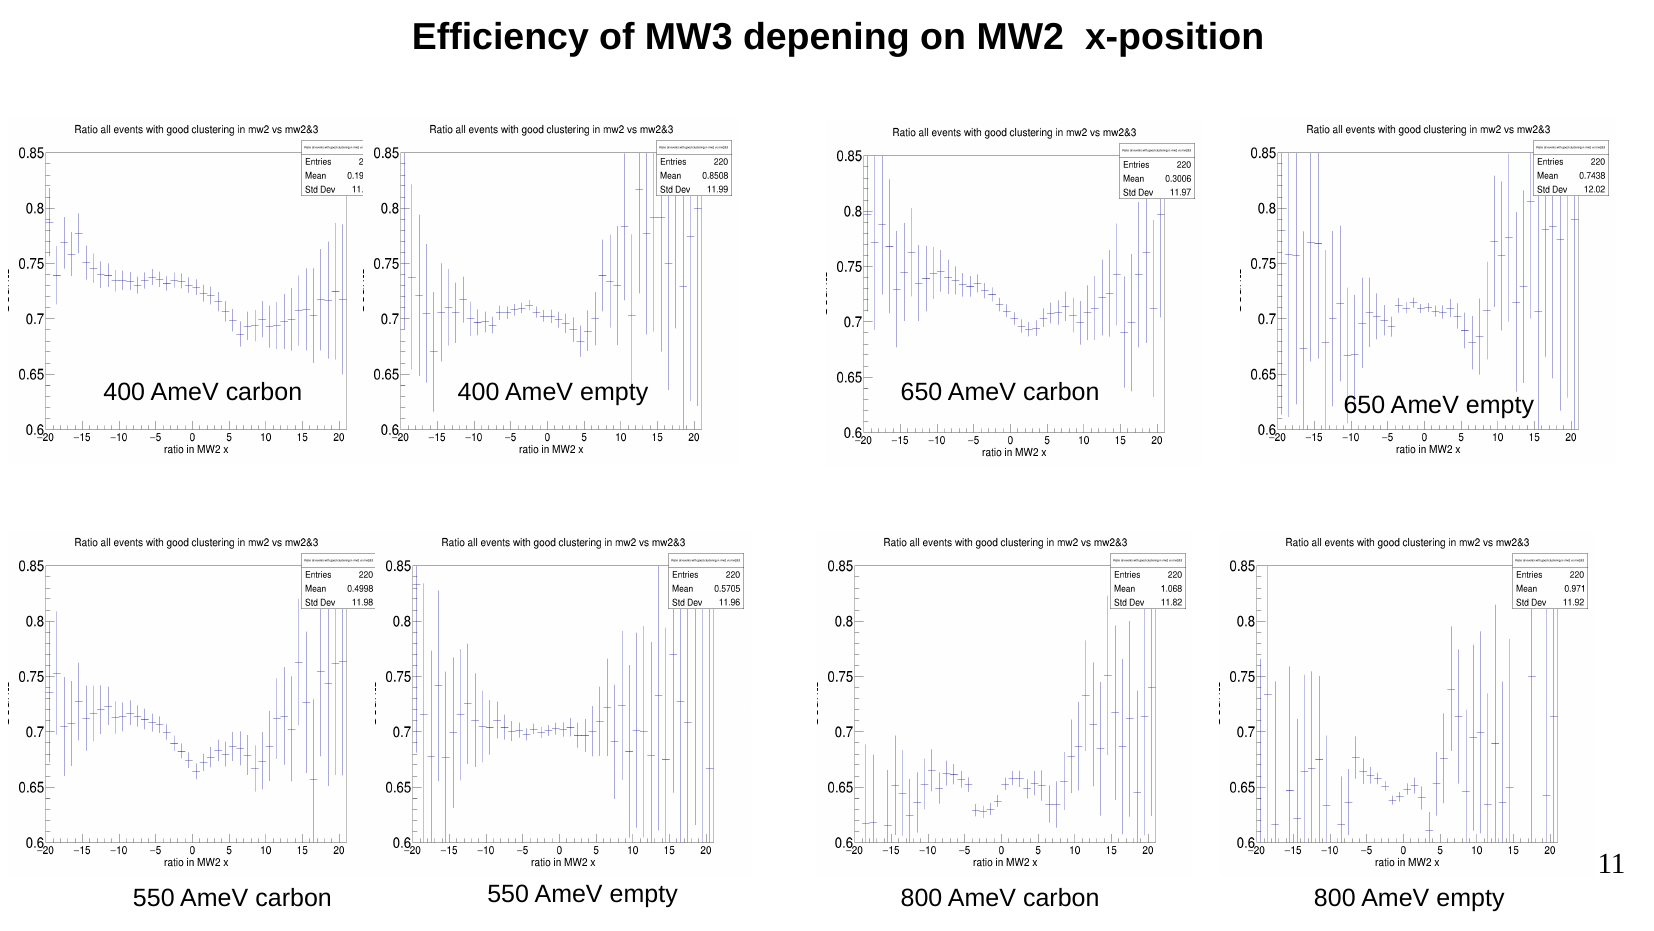

Efficiency of MW3 depening on MW2 x-position
400 AmeV carbon
400 AmeV empty
650 AmeV carbon
650 AmeV empty
11
550 AmeV empty
550 AmeV carbon
800 AmeV carbon
800 AmeV empty